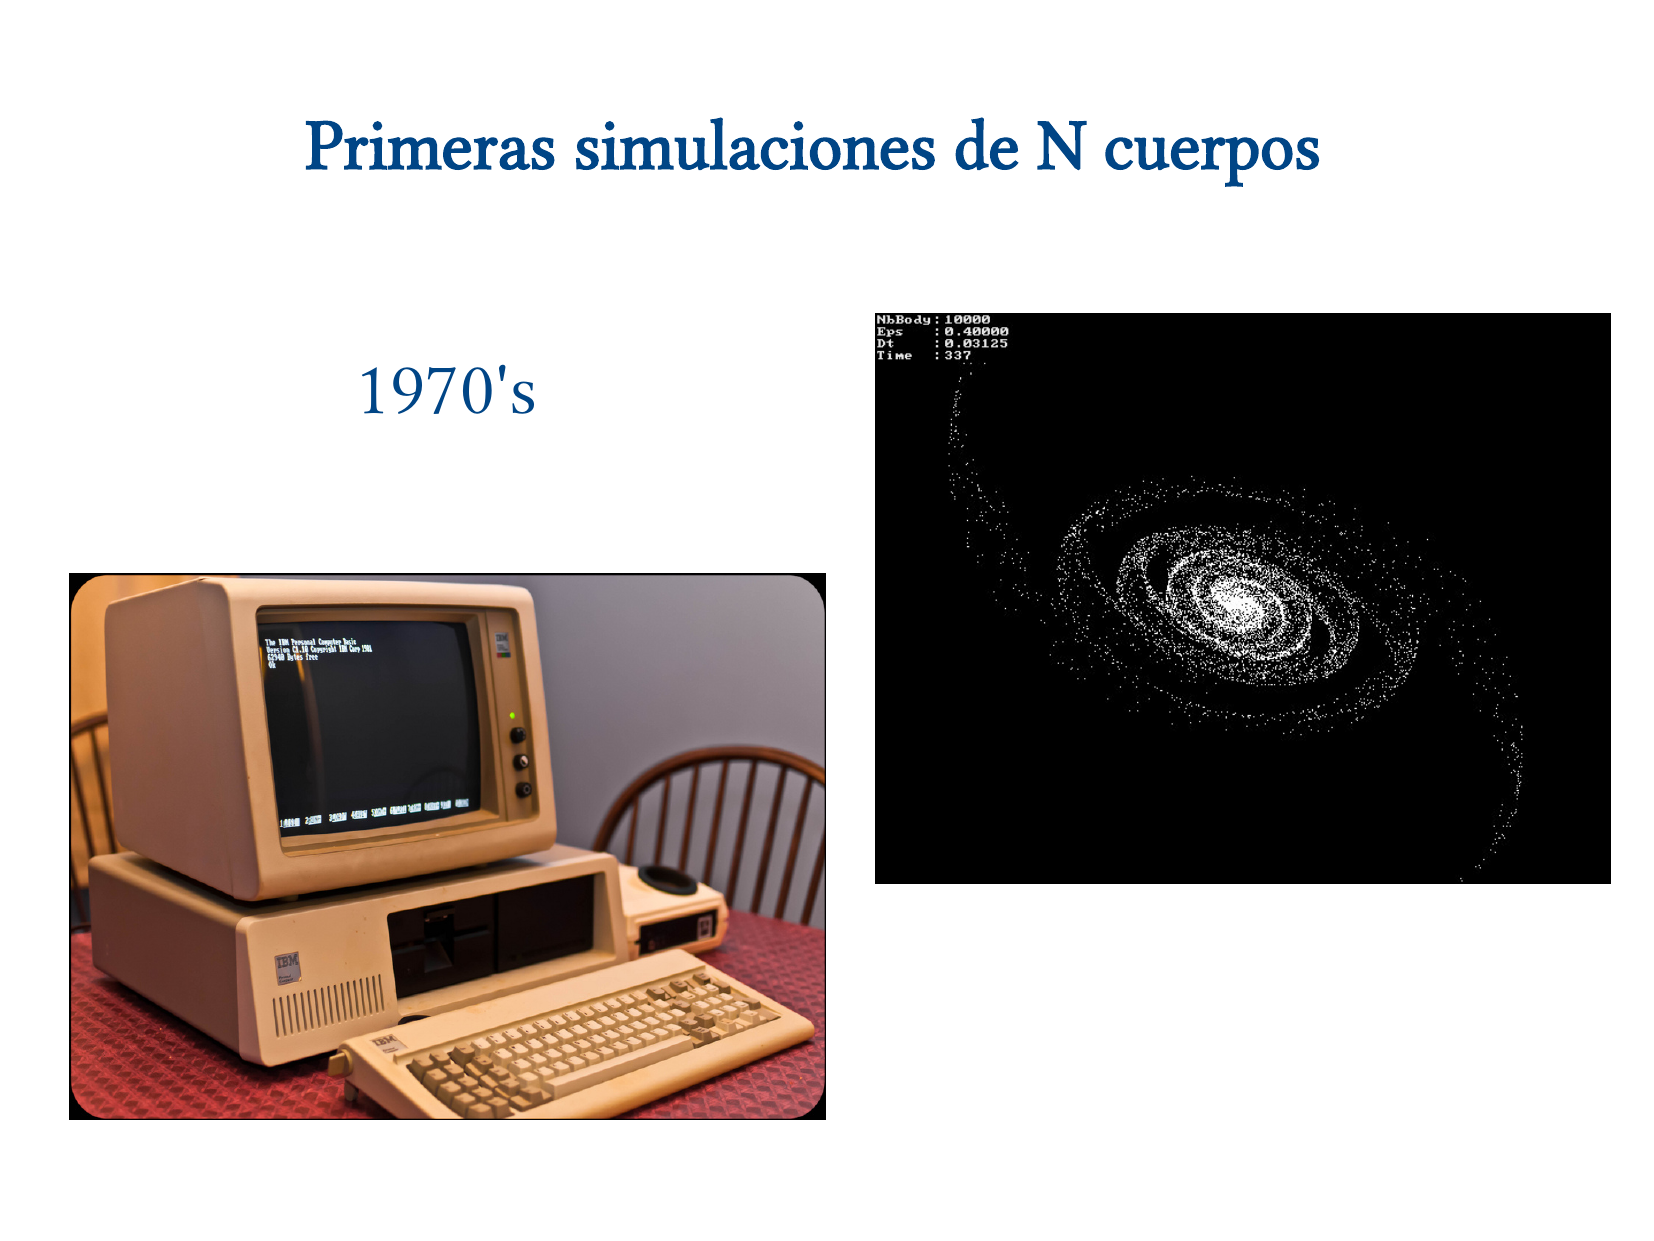

# Primeras simulaciones de N cuerpos
1970's
6